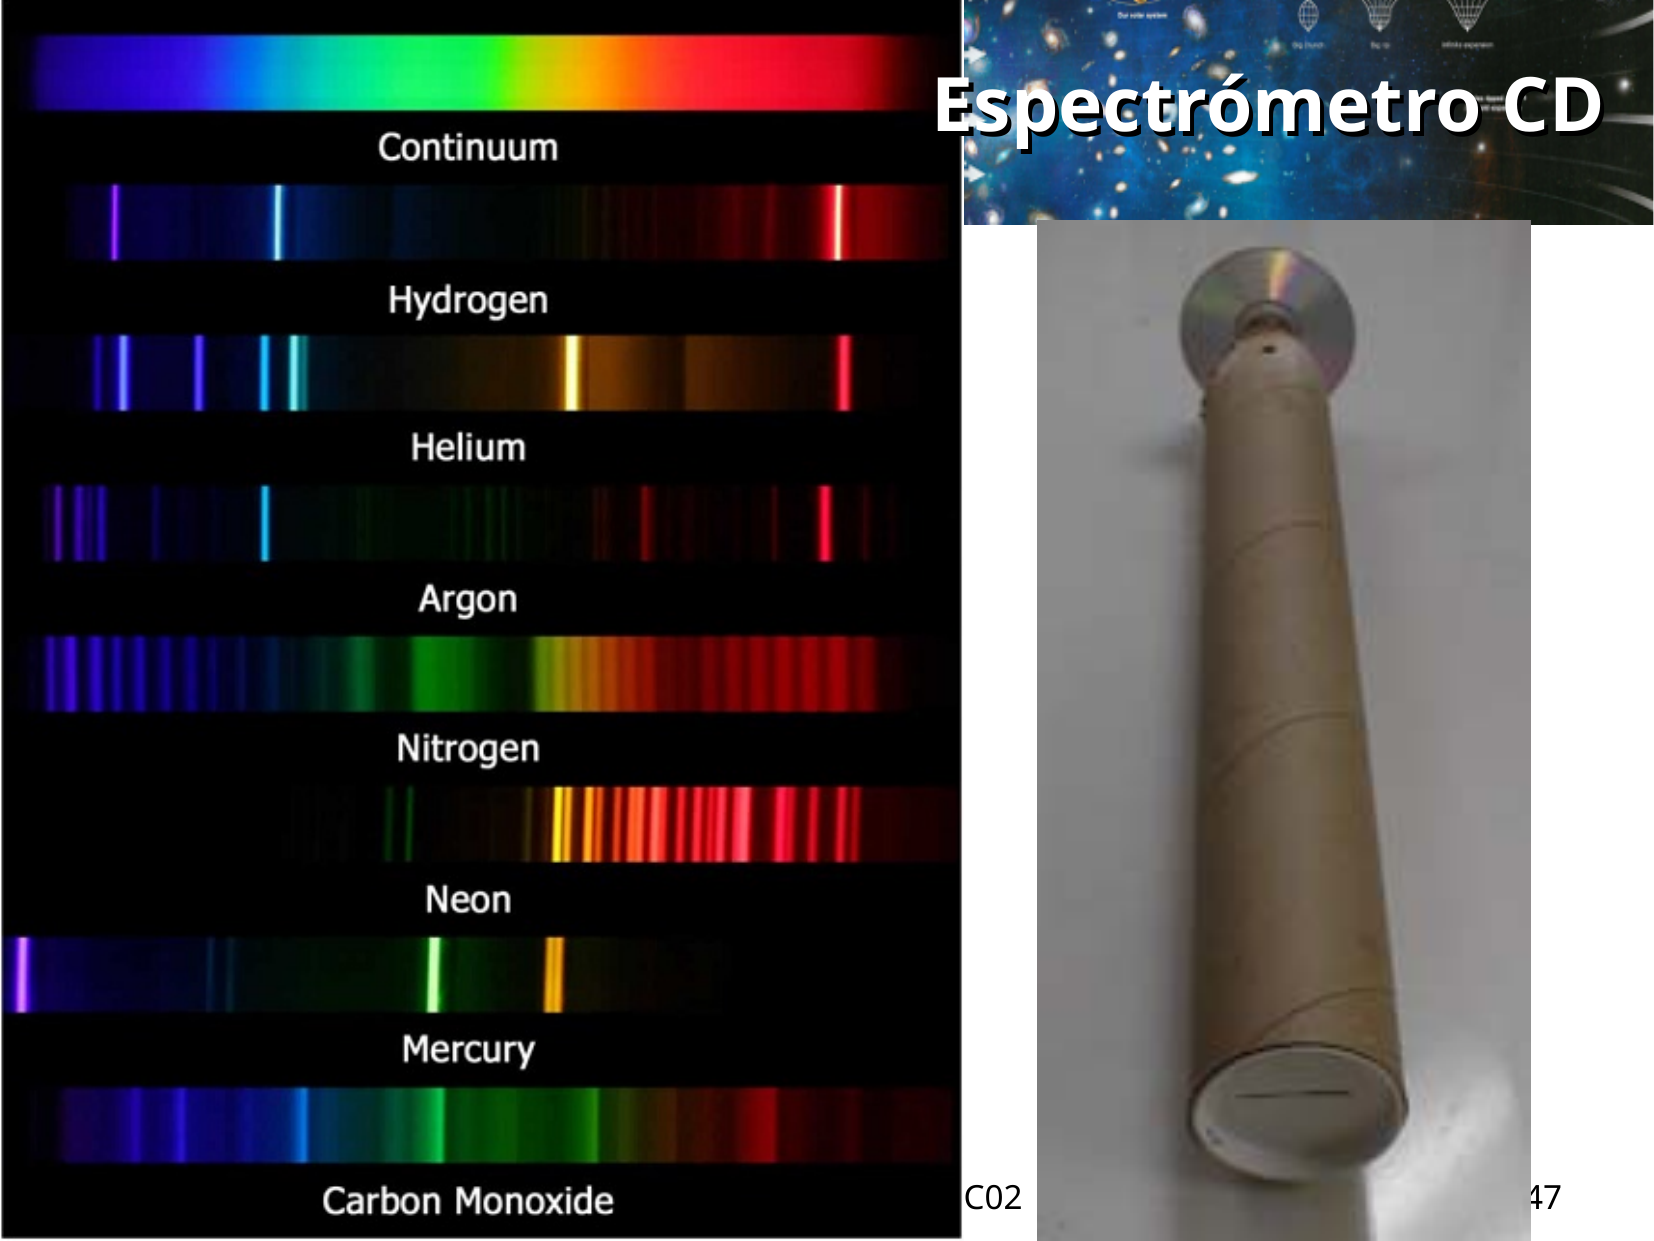

# Espectrómetro CD
Oct 02, 2019
Asorey IPAC 2019 U02C02
29